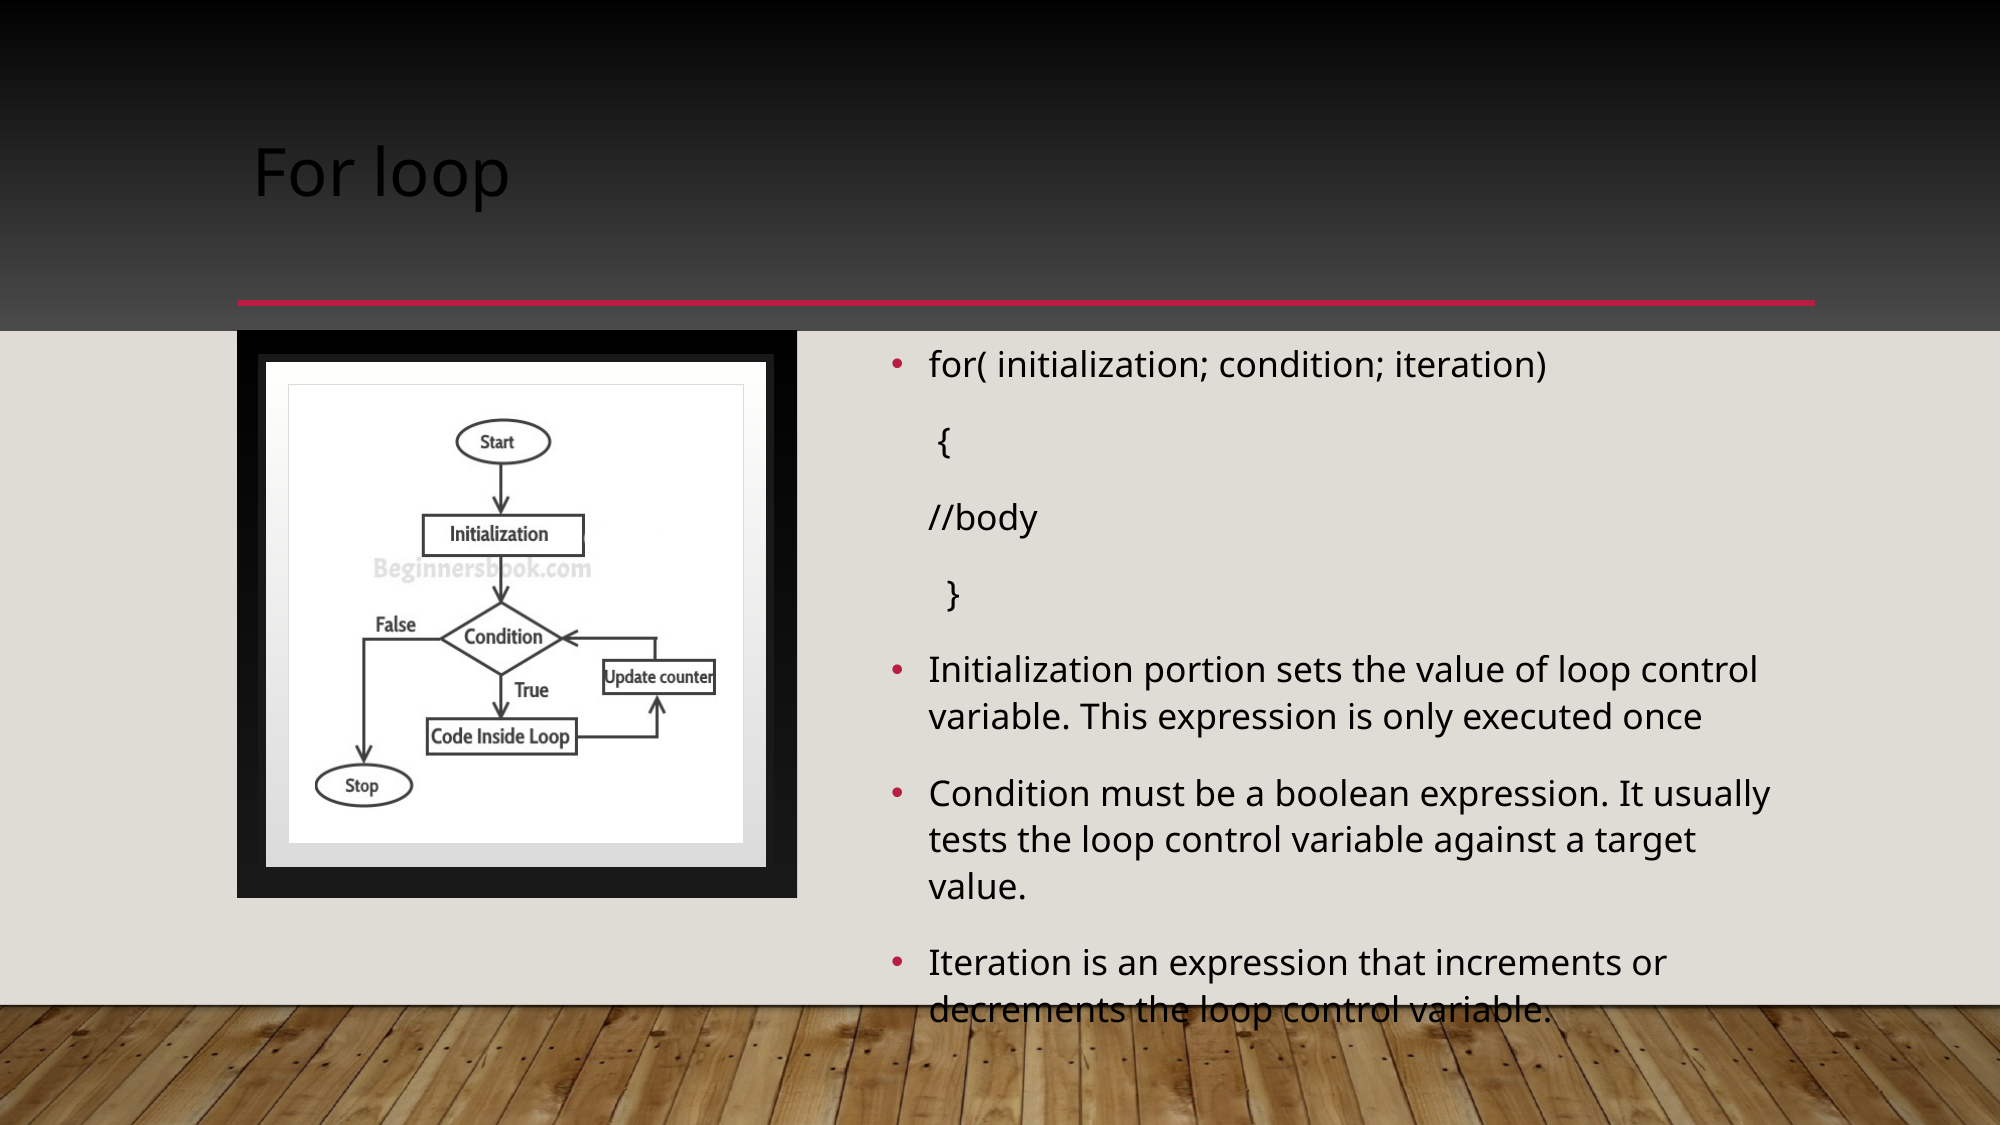

# For loop
for( initialization; condition; iteration)
 {
 //body
 }
Initialization portion sets the value of loop control variable. This expression is only executed once
Condition must be a boolean expression. It usually tests the loop control variable against a target value.
Iteration is an expression that increments or decrements the loop control variable.